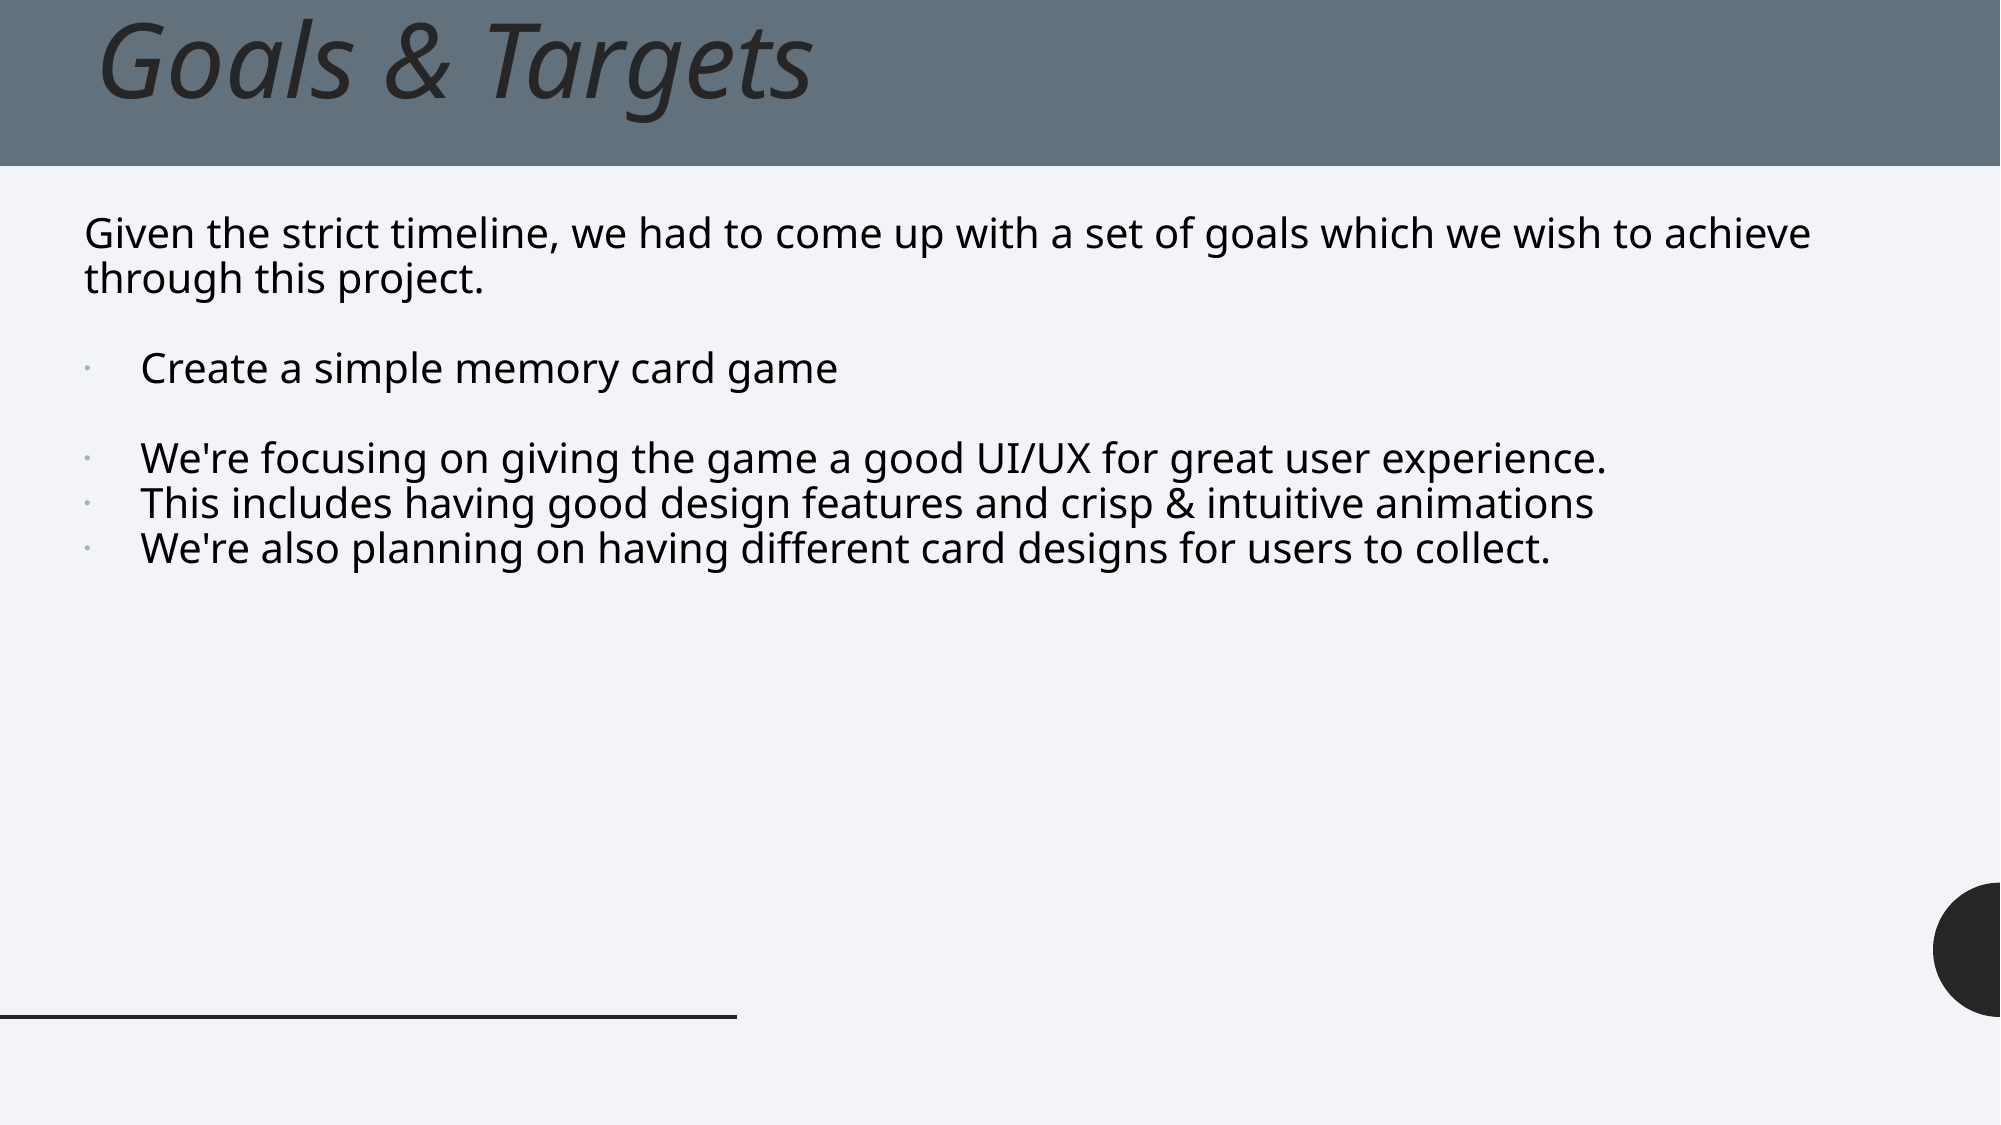

# Goals & Targets
Given the strict timeline, we had to come up with a set of goals which we wish to achieve through this project.
Create a simple memory card game
We're focusing on giving the game a good UI/UX for great user experience.
This includes having good design features and crisp & intuitive animations
We're also planning on having different card designs for users to collect.